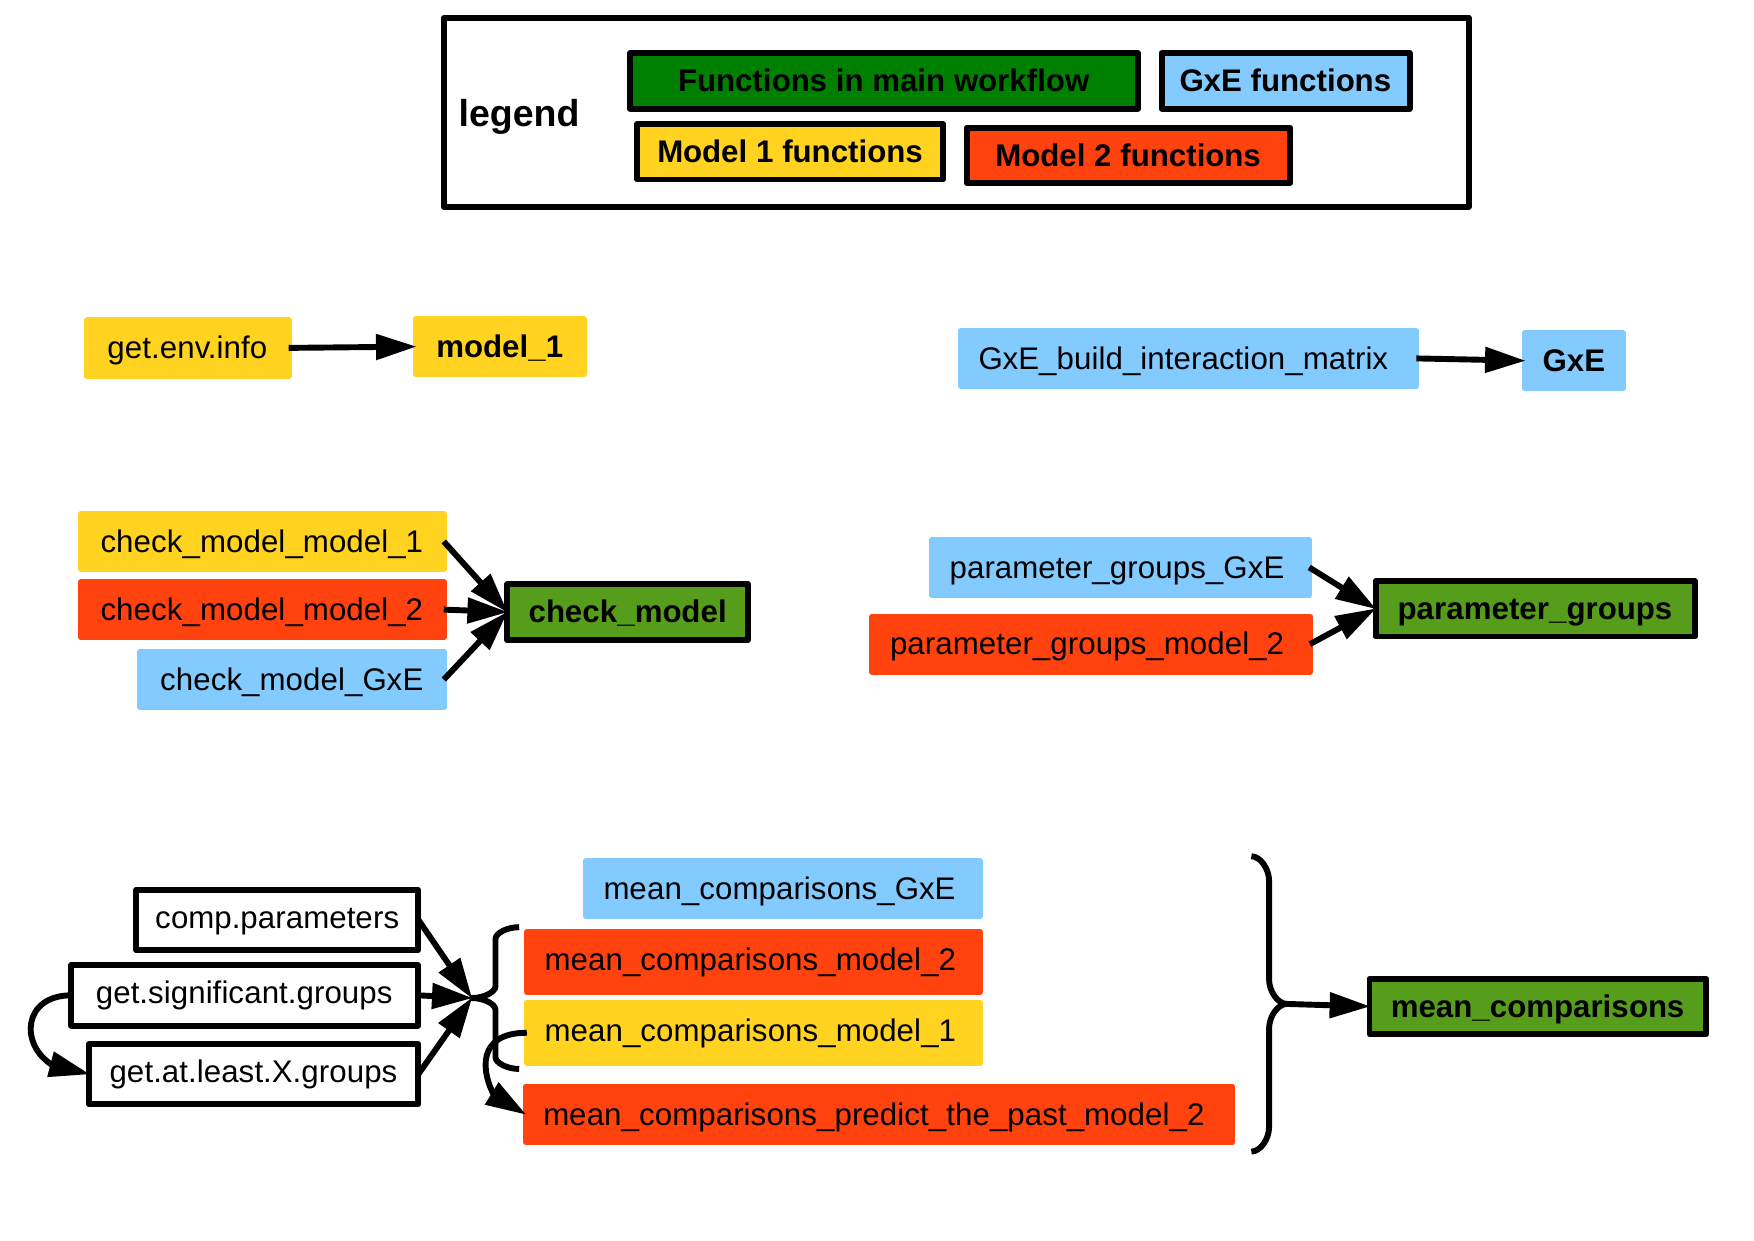

Functions in main workflow
GxE functions
legend
Model 1 functions
Model 2 functions
model_1
get.env.info
GxE_build_interaction_matrix
GxE
check_model_model_1
parameter_groups_GxE
parameter_groups
check_model_model_2
check_model
parameter_groups_model_2
check_model_GxE
mean_comparisons_GxE
comp.parameters
mean_comparisons_model_2
get.significant.groups
mean_comparisons
mean_comparisons_model_1
get.at.least.X.groups
mean_comparisons_predict_the_past_model_2